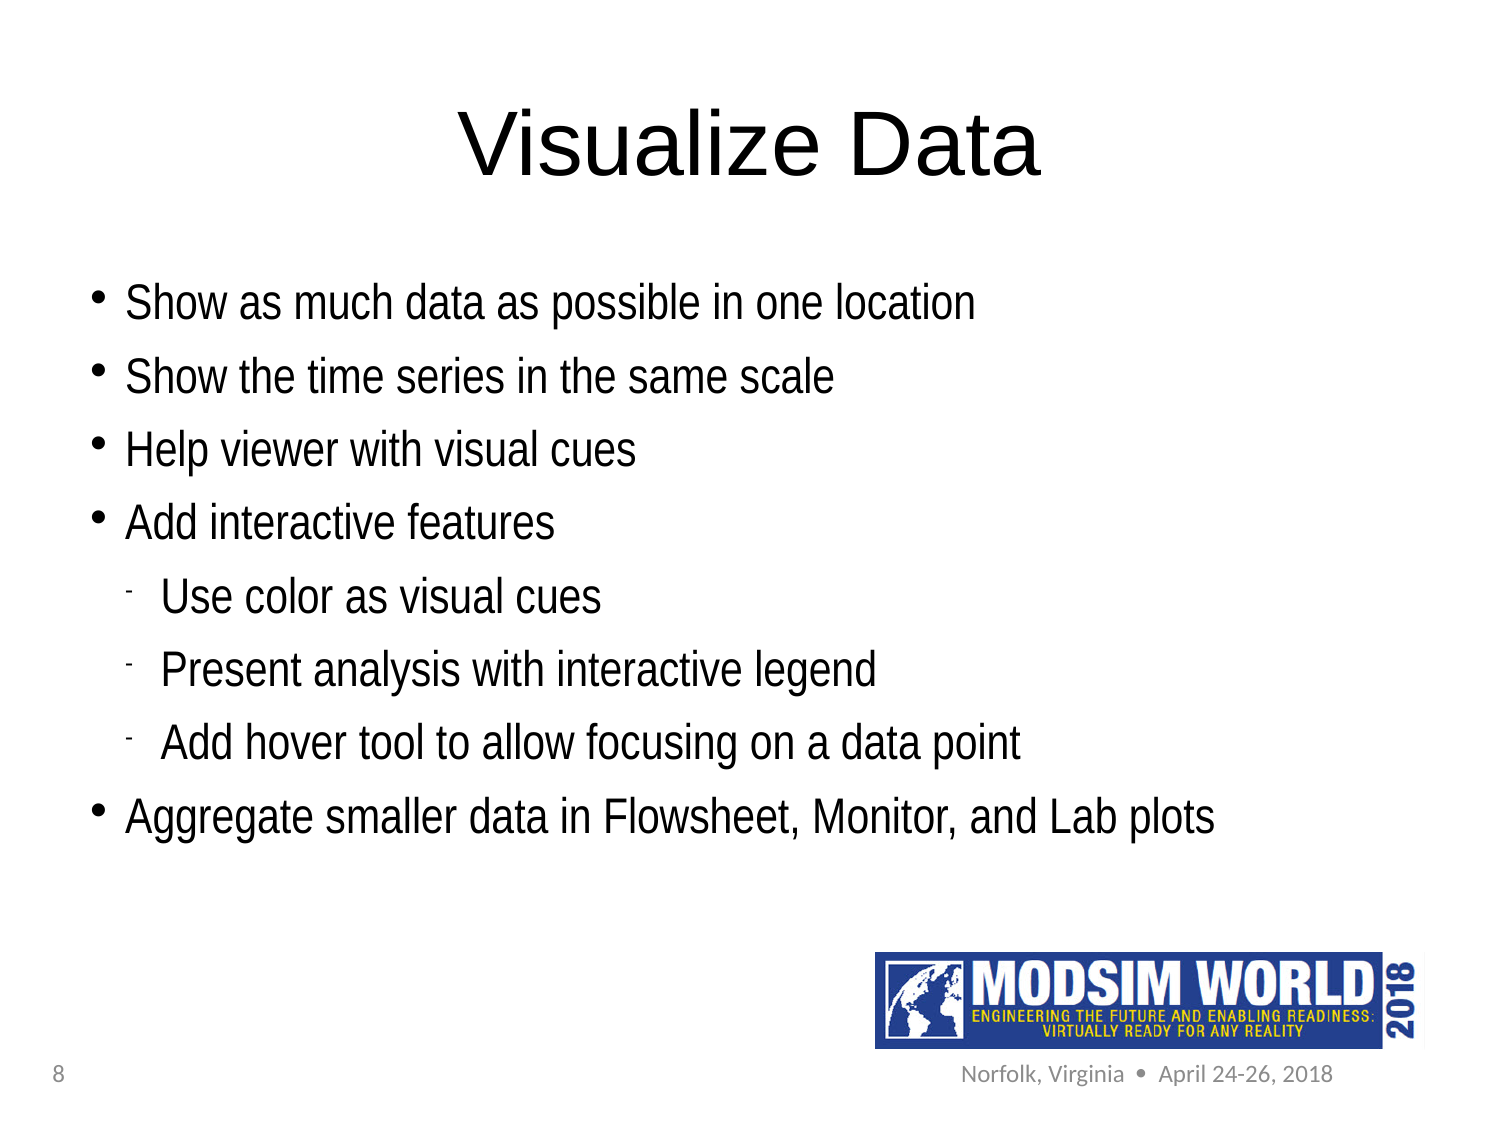

Visualize Data
Show as much data as possible in one location
Show the time series in the same scale
Help viewer with visual cues
Add interactive features
Use color as visual cues
Present analysis with interactive legend
Add hover tool to allow focusing on a data point
Aggregate smaller data in Flowsheet, Monitor, and Lab plots
Norfolk, Virginia  April 24-26, 2018